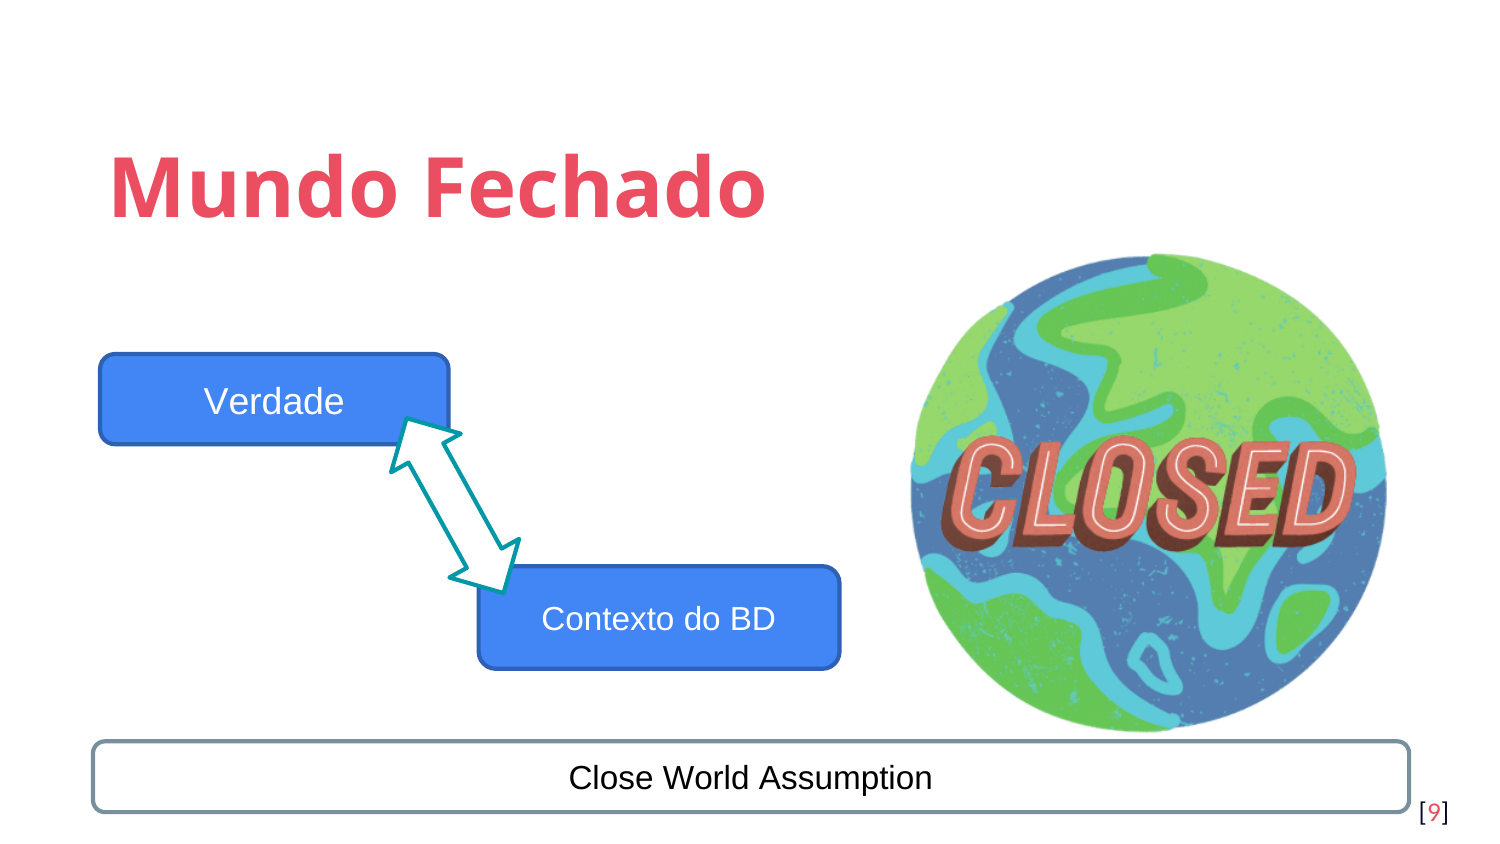

Mundo Fechado
Verdade
Contexto do BD
Close World Assumption